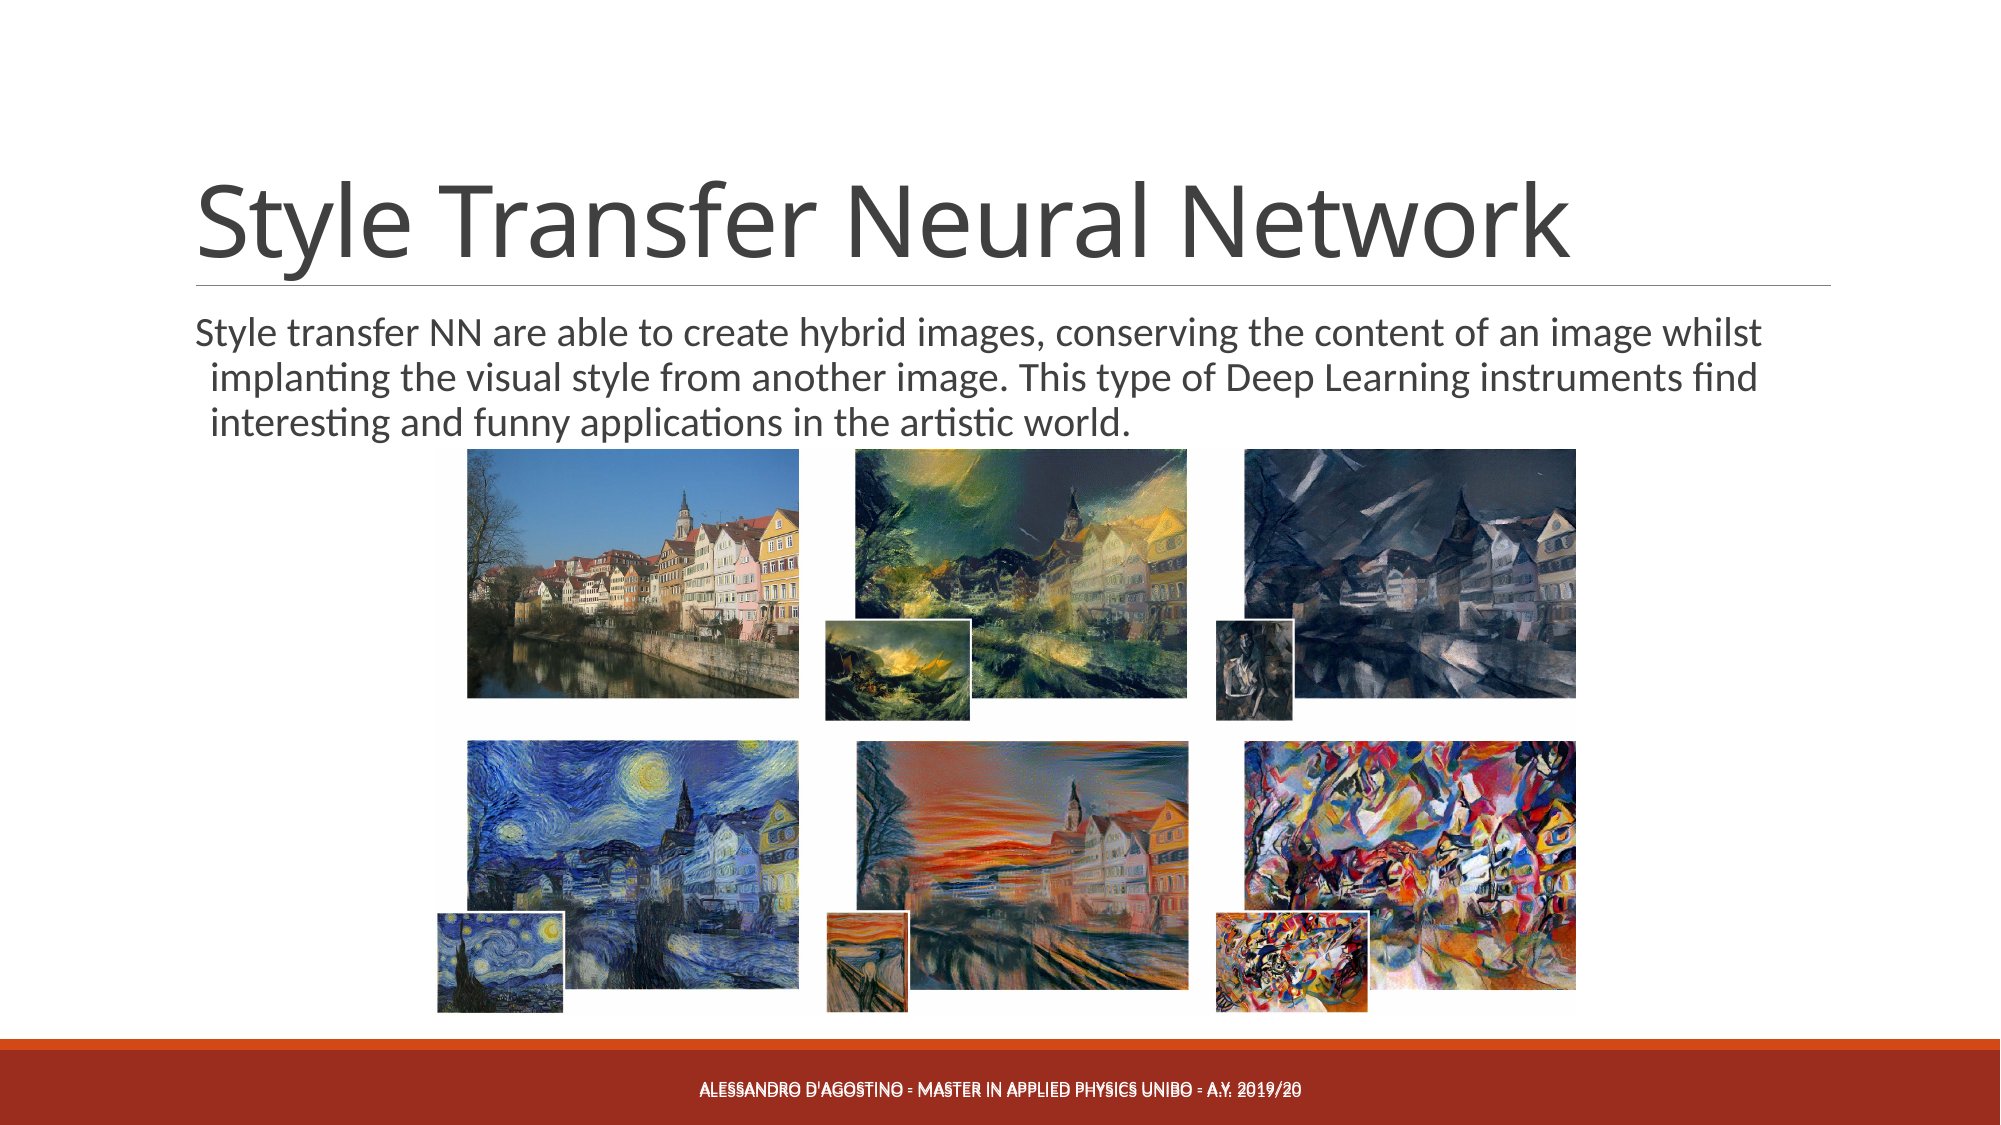

# Style Transfer Neural Network
Style transfer NN are able to create hybrid images, conserving the content of an image whilst implanting the visual style from another image. This type of Deep Learning instruments find interesting and funny applications in the artistic world.
Alessandro d'Agostino - Master in Applied Physics UniBo - a.y. 2019/20
Alessandro d'Agostino - Master in Applied Physics UniBo - a.y. 2019/20